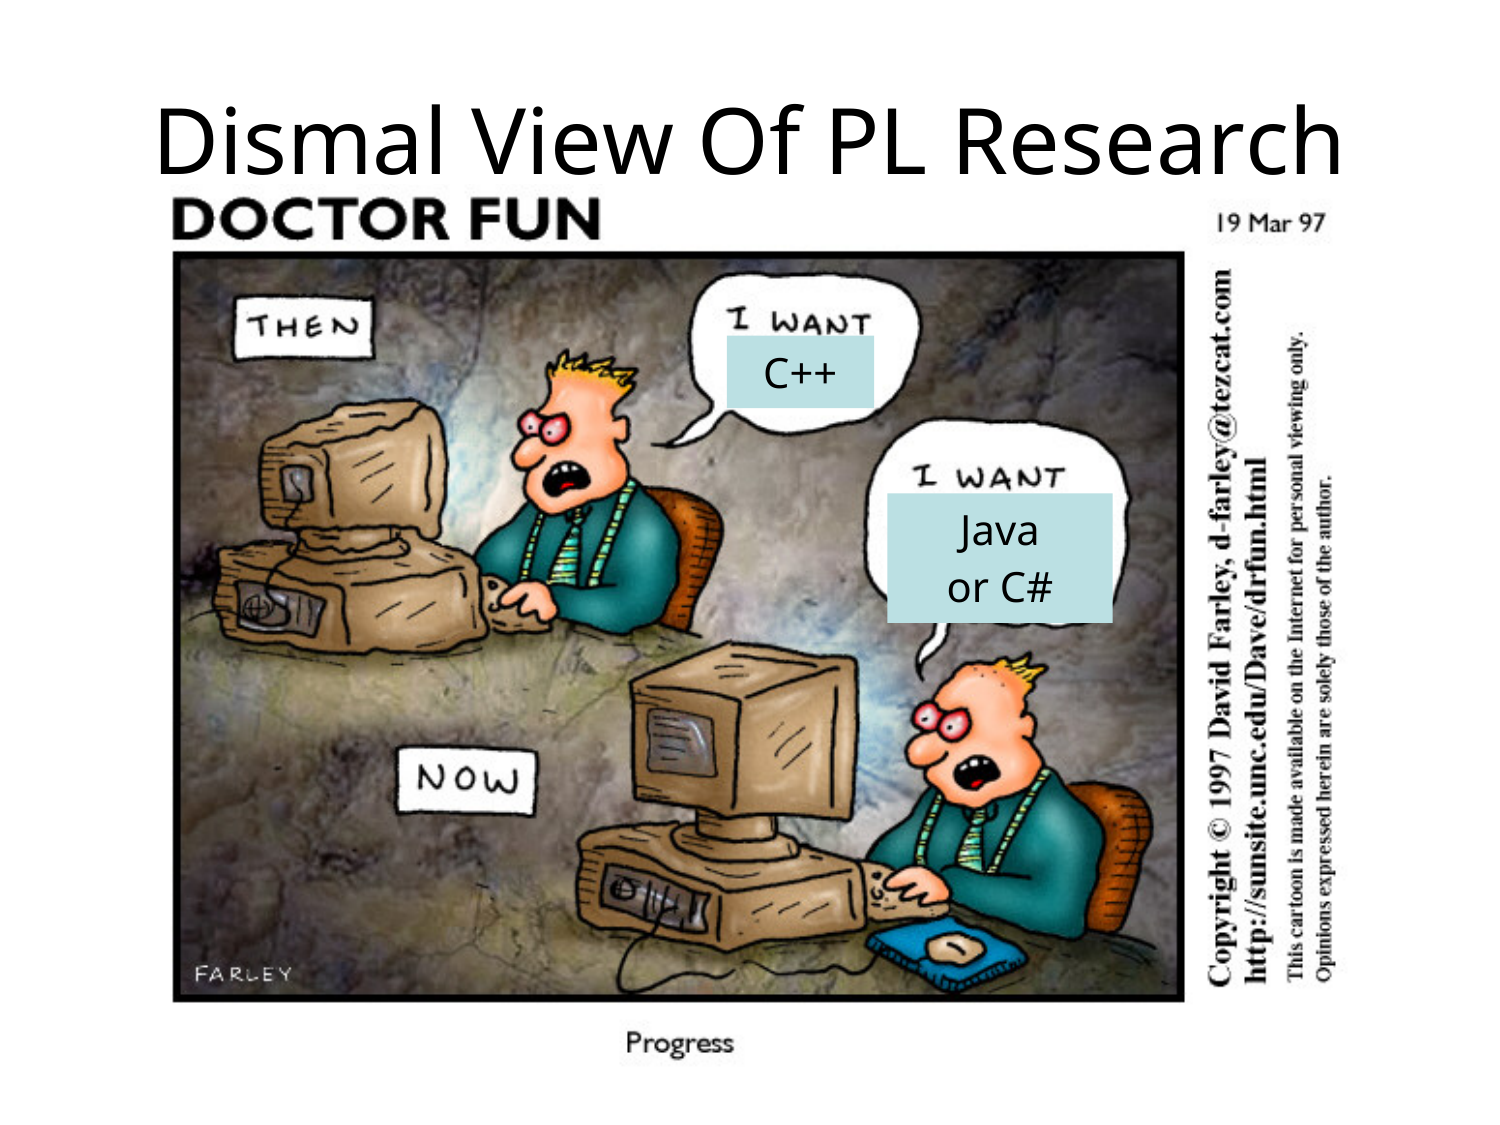

# Dismal View Of PL Research
 C++
Java
or C#